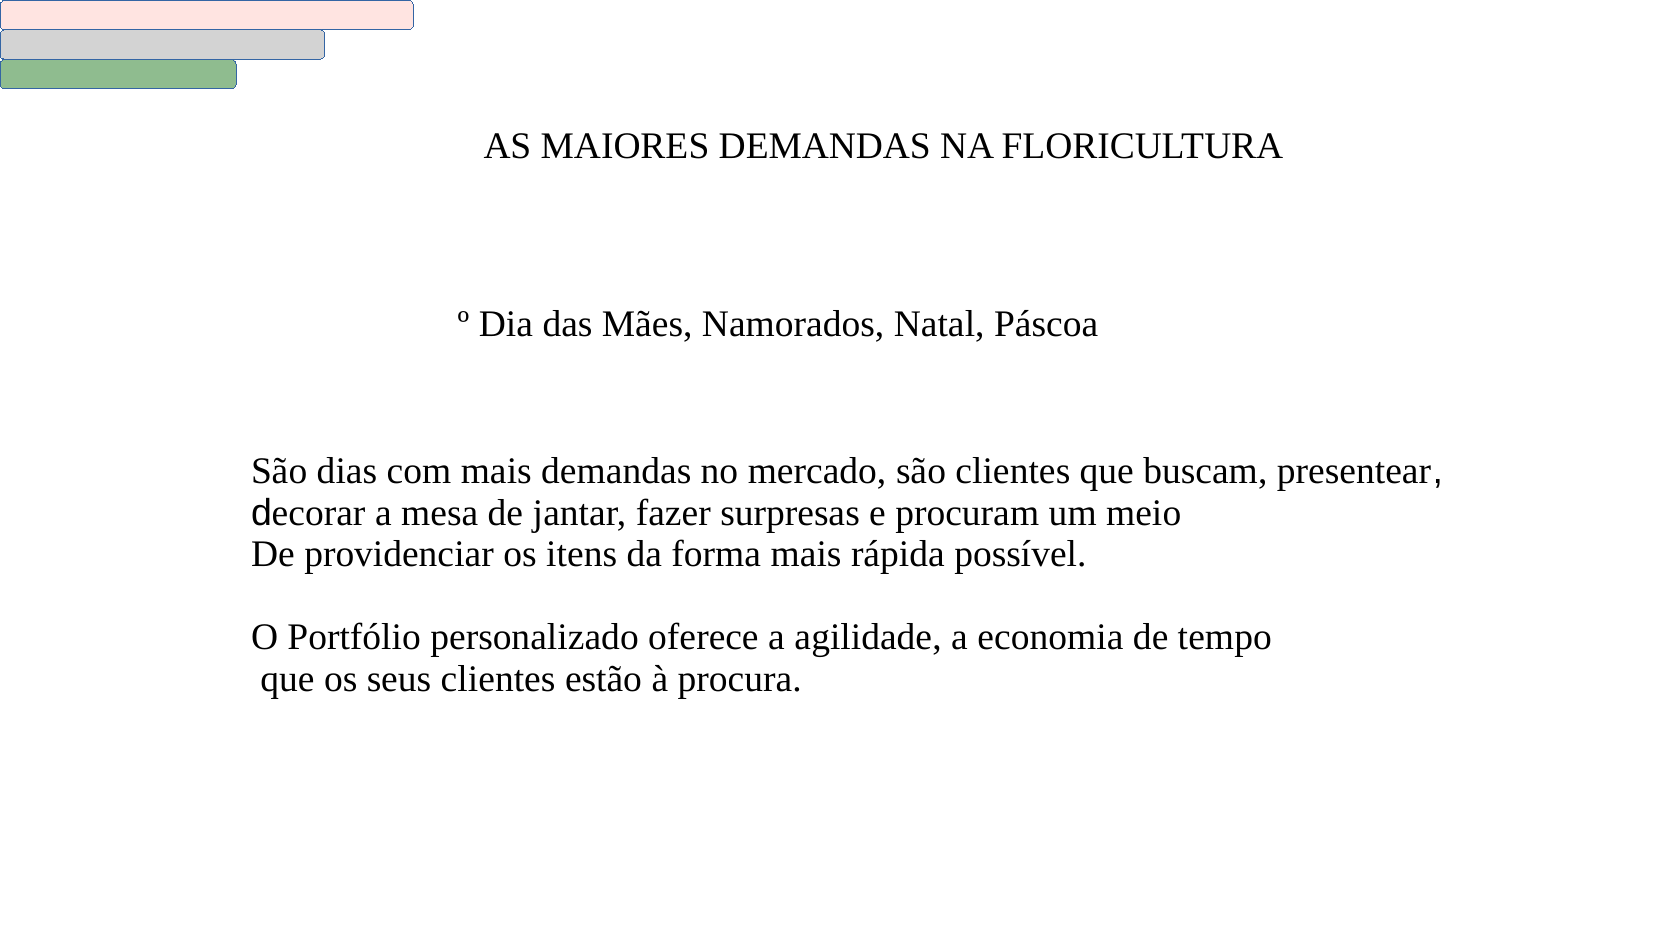

AS MAIORES DEMANDAS NA FLORICULTURA
º Dia das Mães, Namorados, Natal, Páscoa
São dias com mais demandas no mercado, são clientes que buscam, presentear,
decorar a mesa de jantar, fazer surpresas e procuram um meio
De providenciar os itens da forma mais rápida possível.
O Portfólio personalizado oferece a agilidade, a economia de tempo
 que os seus clientes estão à procura.